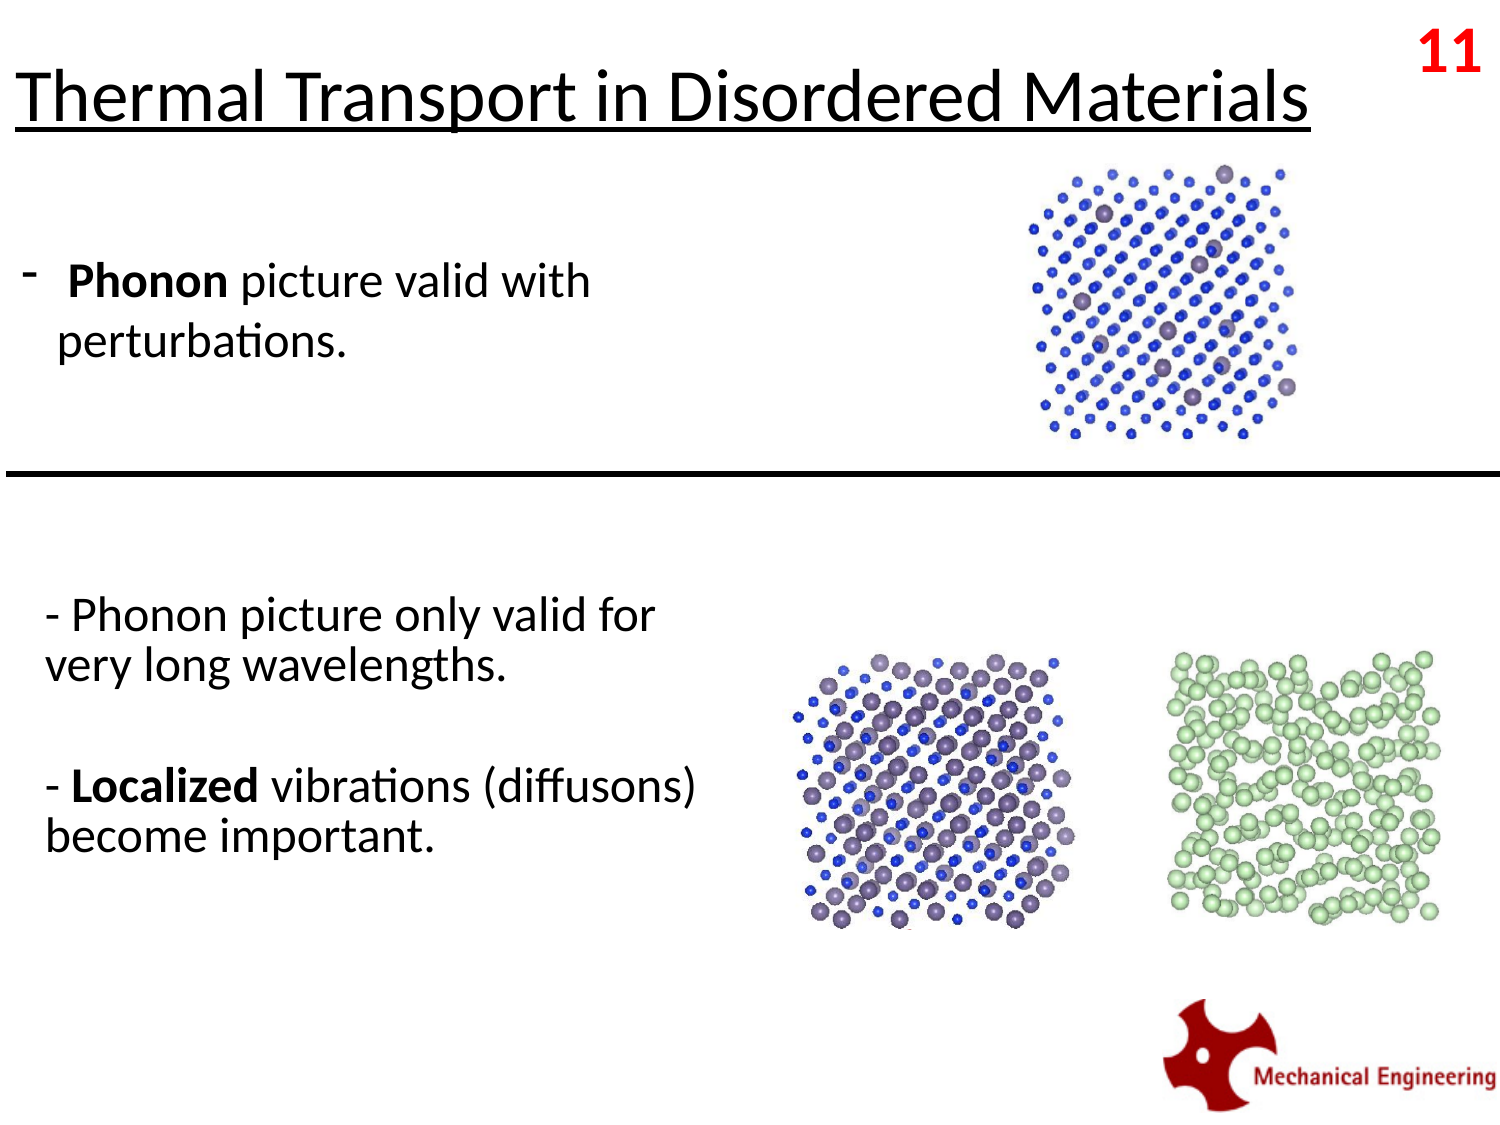

# Thermal Transport in Disordered Materials
11
 Phonon picture valid with perturbations.
- Phonon picture only valid for very long wavelengths.
- Localized vibrations (diffusons) become important.